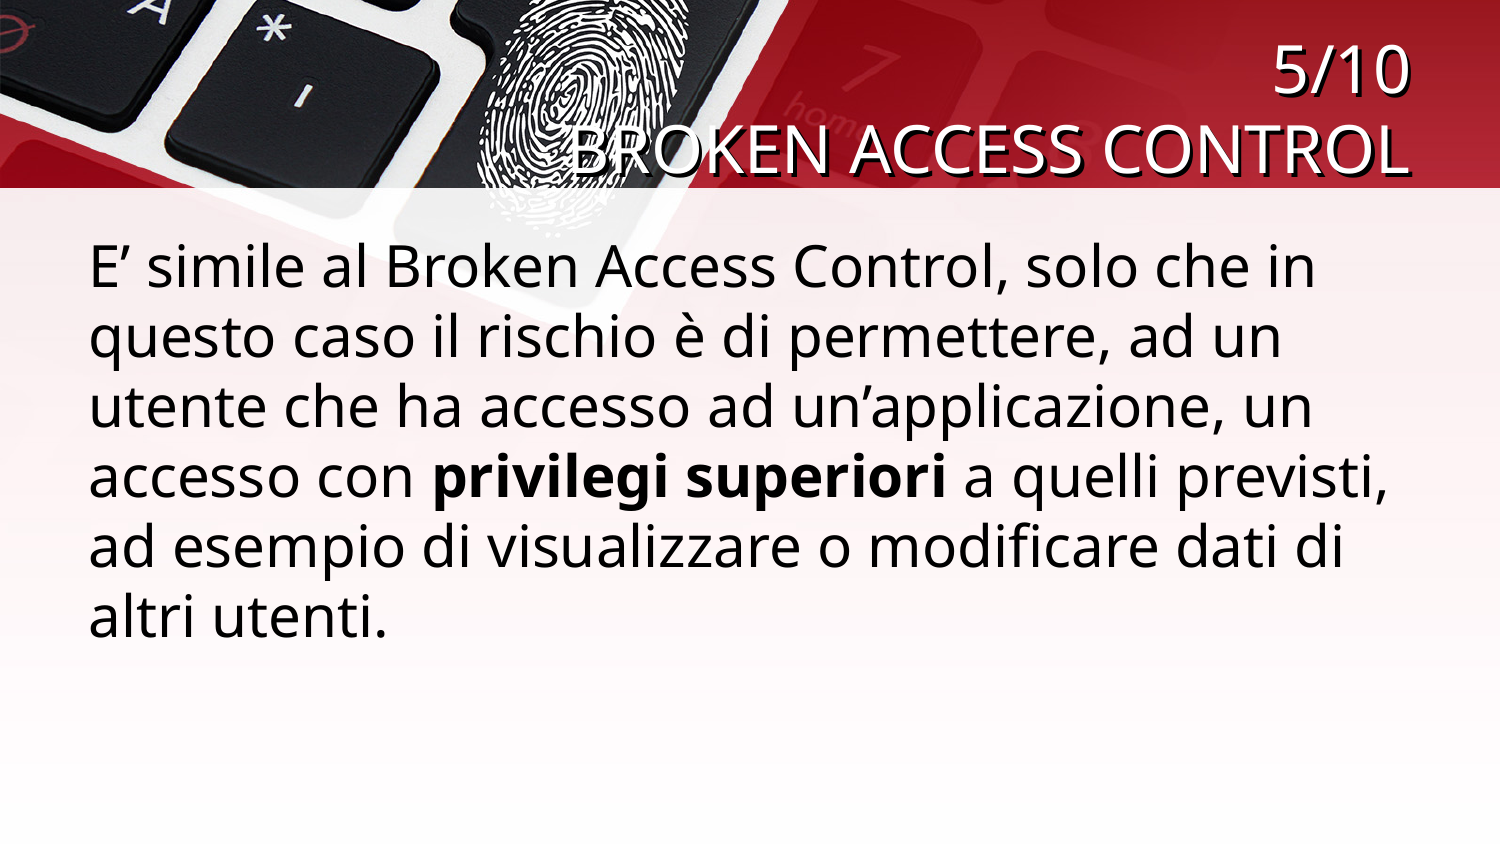

# 5/10 BROKEN ACCESS CONTROL
E’ simile al Broken Access Control, solo che in questo caso il rischio è di permettere, ad un utente che ha accesso ad un’applicazione, un accesso con privilegi superiori a quelli previsti, ad esempio di visualizzare o modificare dati di altri utenti.